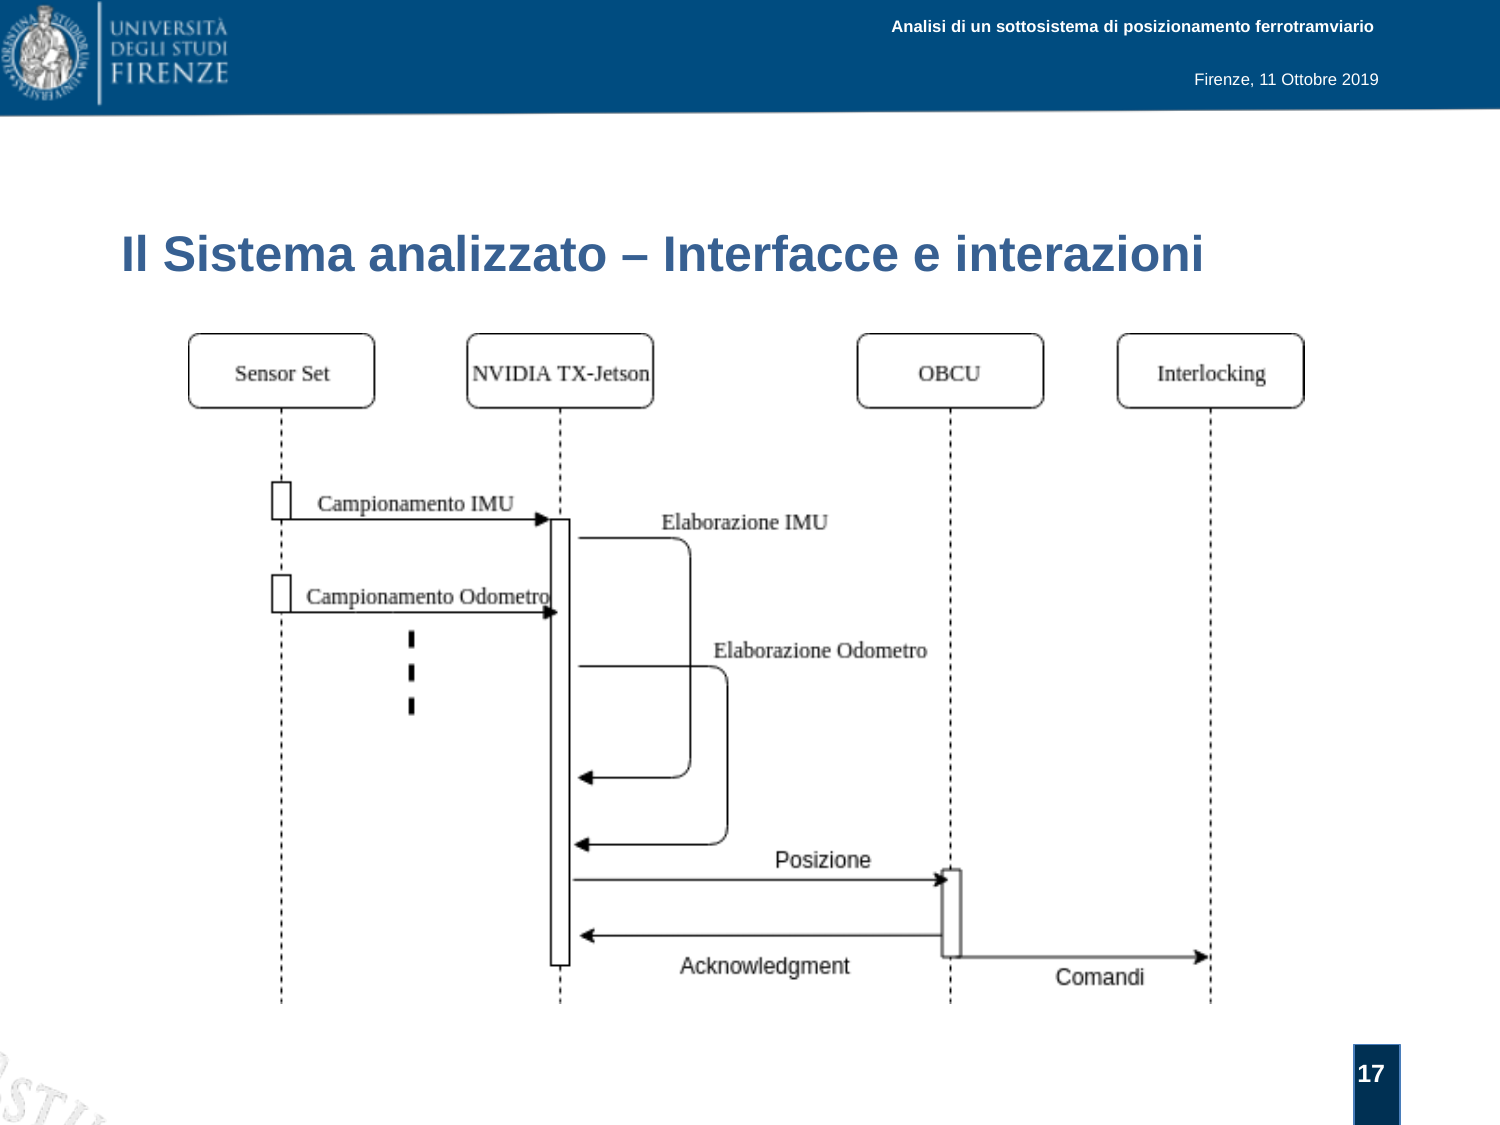

Analisi di un sottosistema di posizionamento ferrotramviario
Firenze, 11 Ottobre 2019
Il Sistema analizzato – Interfacce e interazioni